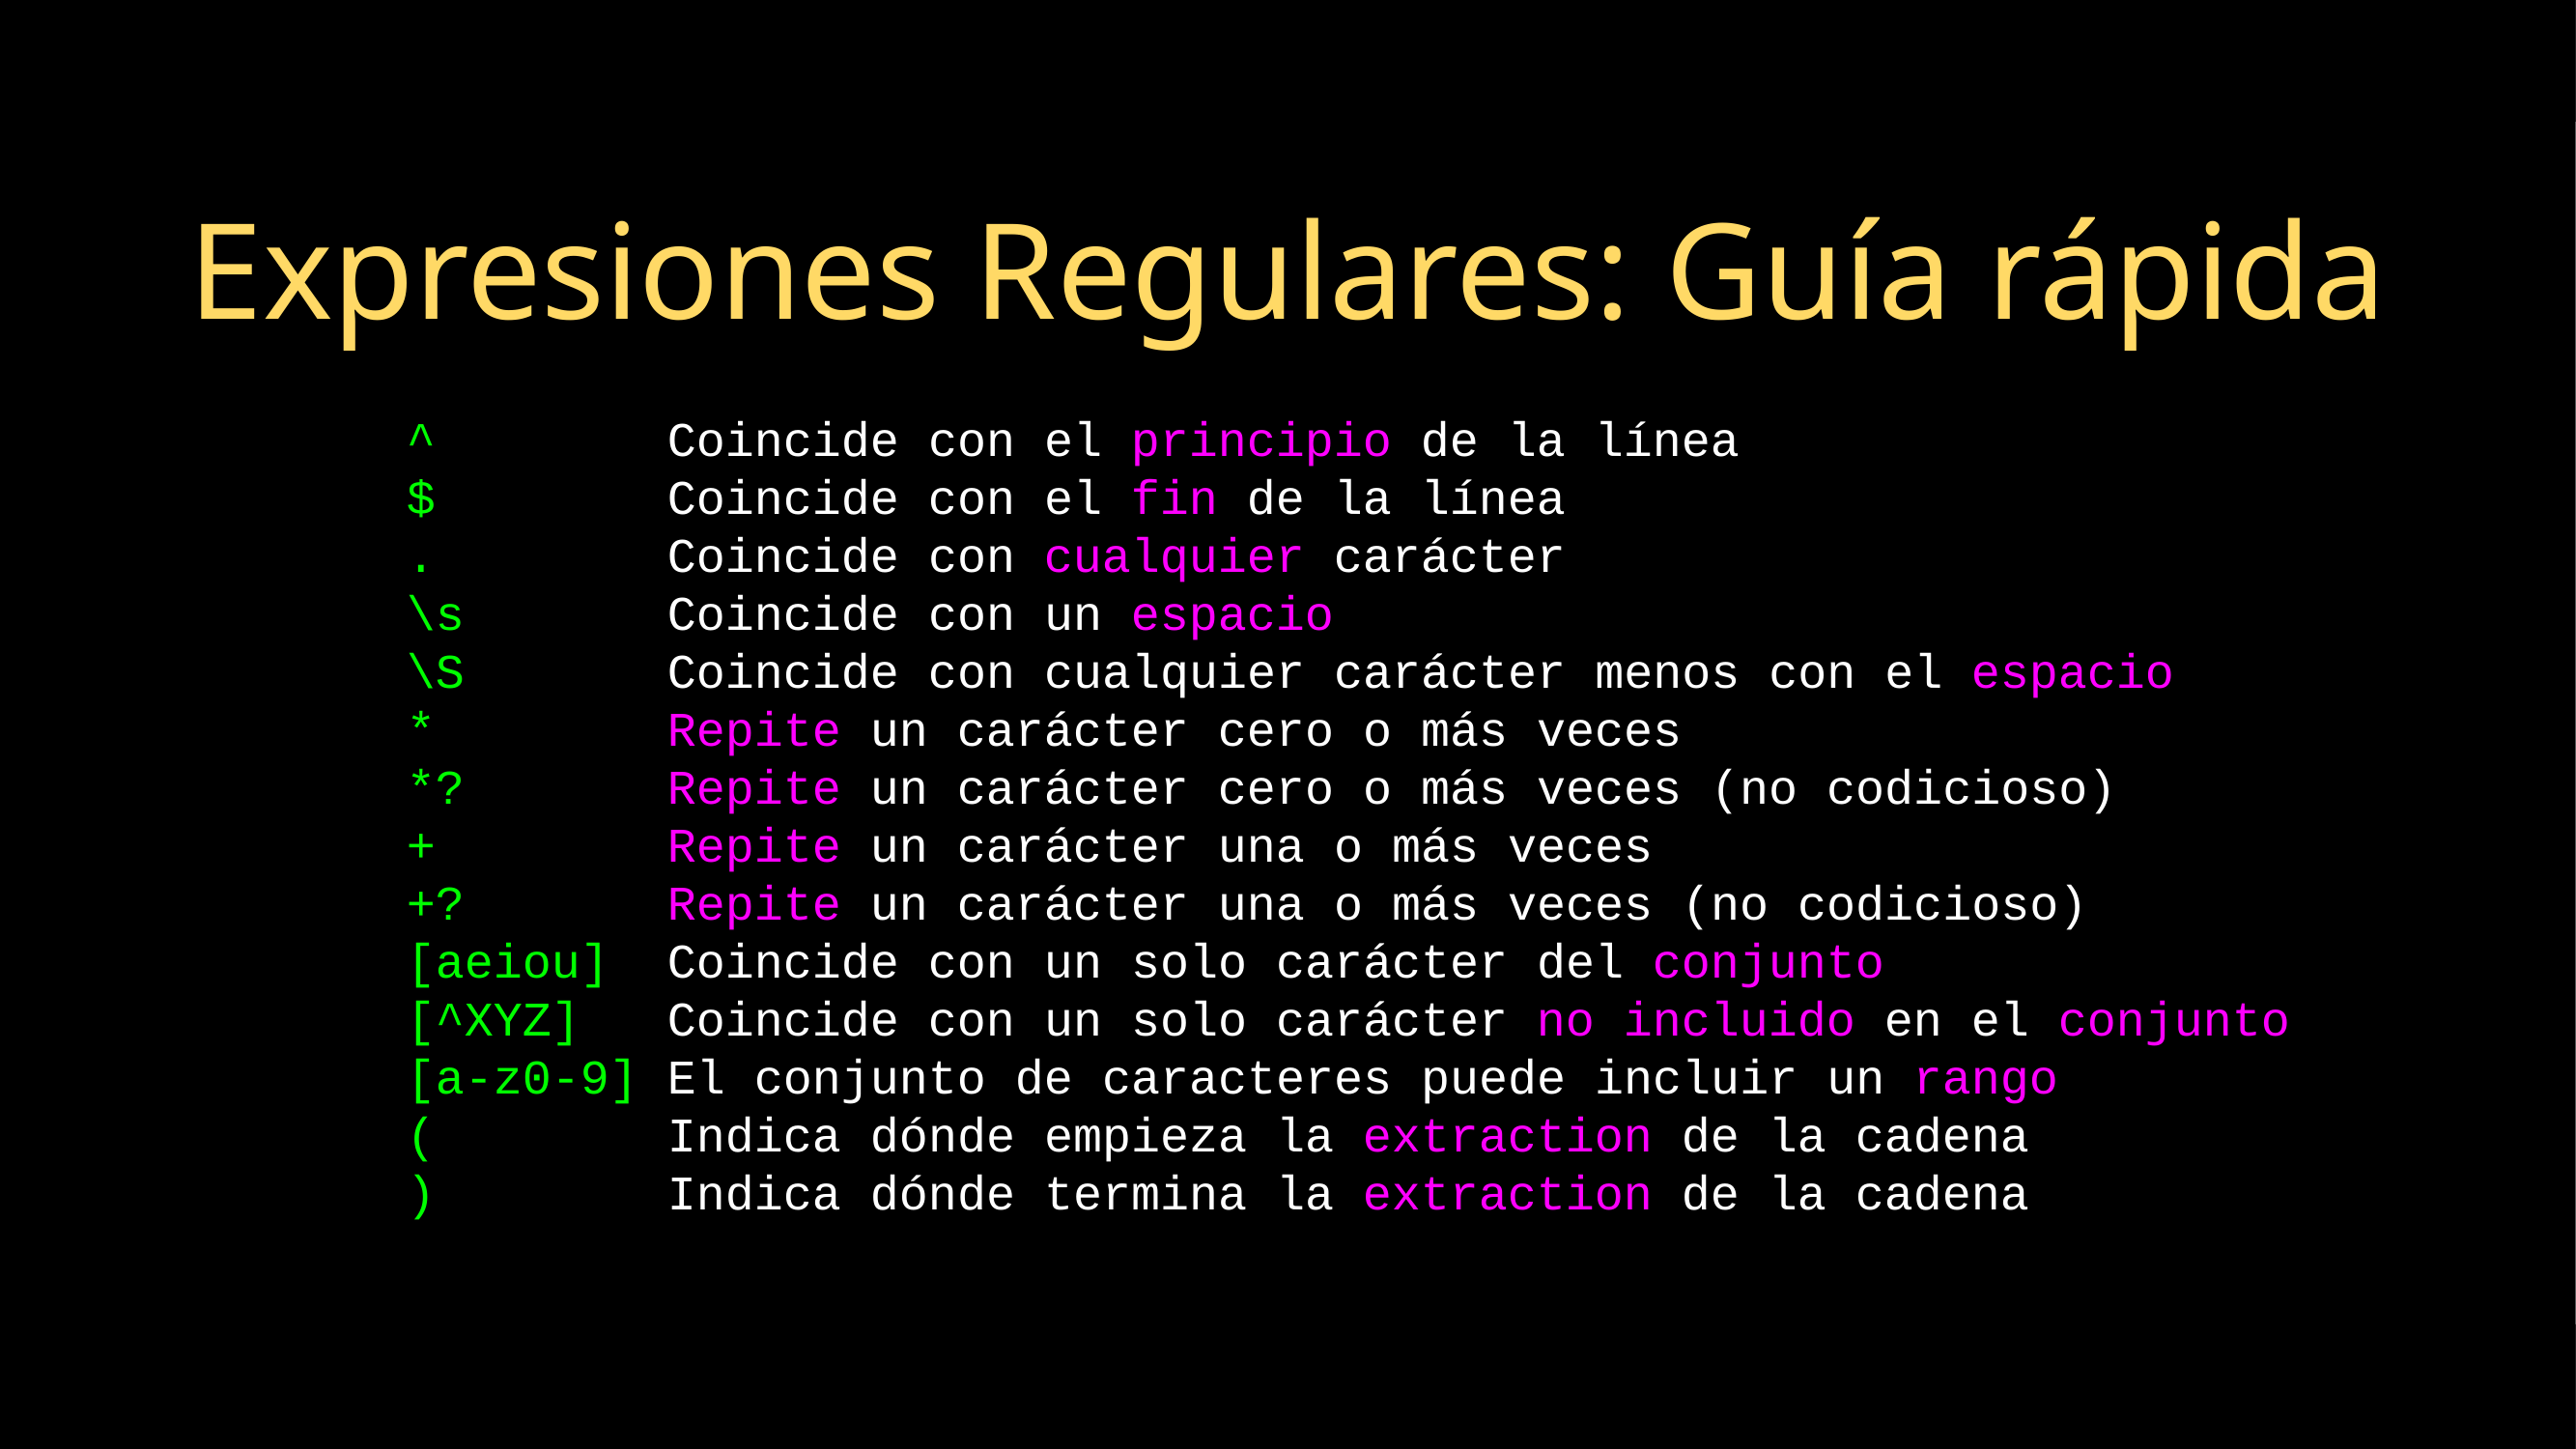

# Expresiones Regulares: Guía rápida
^ Coincide con el principio de la línea
$ Coincide con el fin de la línea
. Coincide con cualquier carácter
\s Coincide con un espacio
\S Coincide con cualquier carácter menos con el espacio
* Repite un carácter cero o más veces
*? Repite un carácter cero o más veces (no codicioso)
+ Repite un carácter una o más veces
+? Repite un carácter una o más veces (no codicioso)
[aeiou] Coincide con un solo carácter del conjunto
[^XYZ] Coincide con un solo carácter no incluido en el conjunto
[a-z0-9] El conjunto de caracteres puede incluir un rango
( Indica dónde empieza la extraction de la cadena
) Indica dónde termina la extraction de la cadena